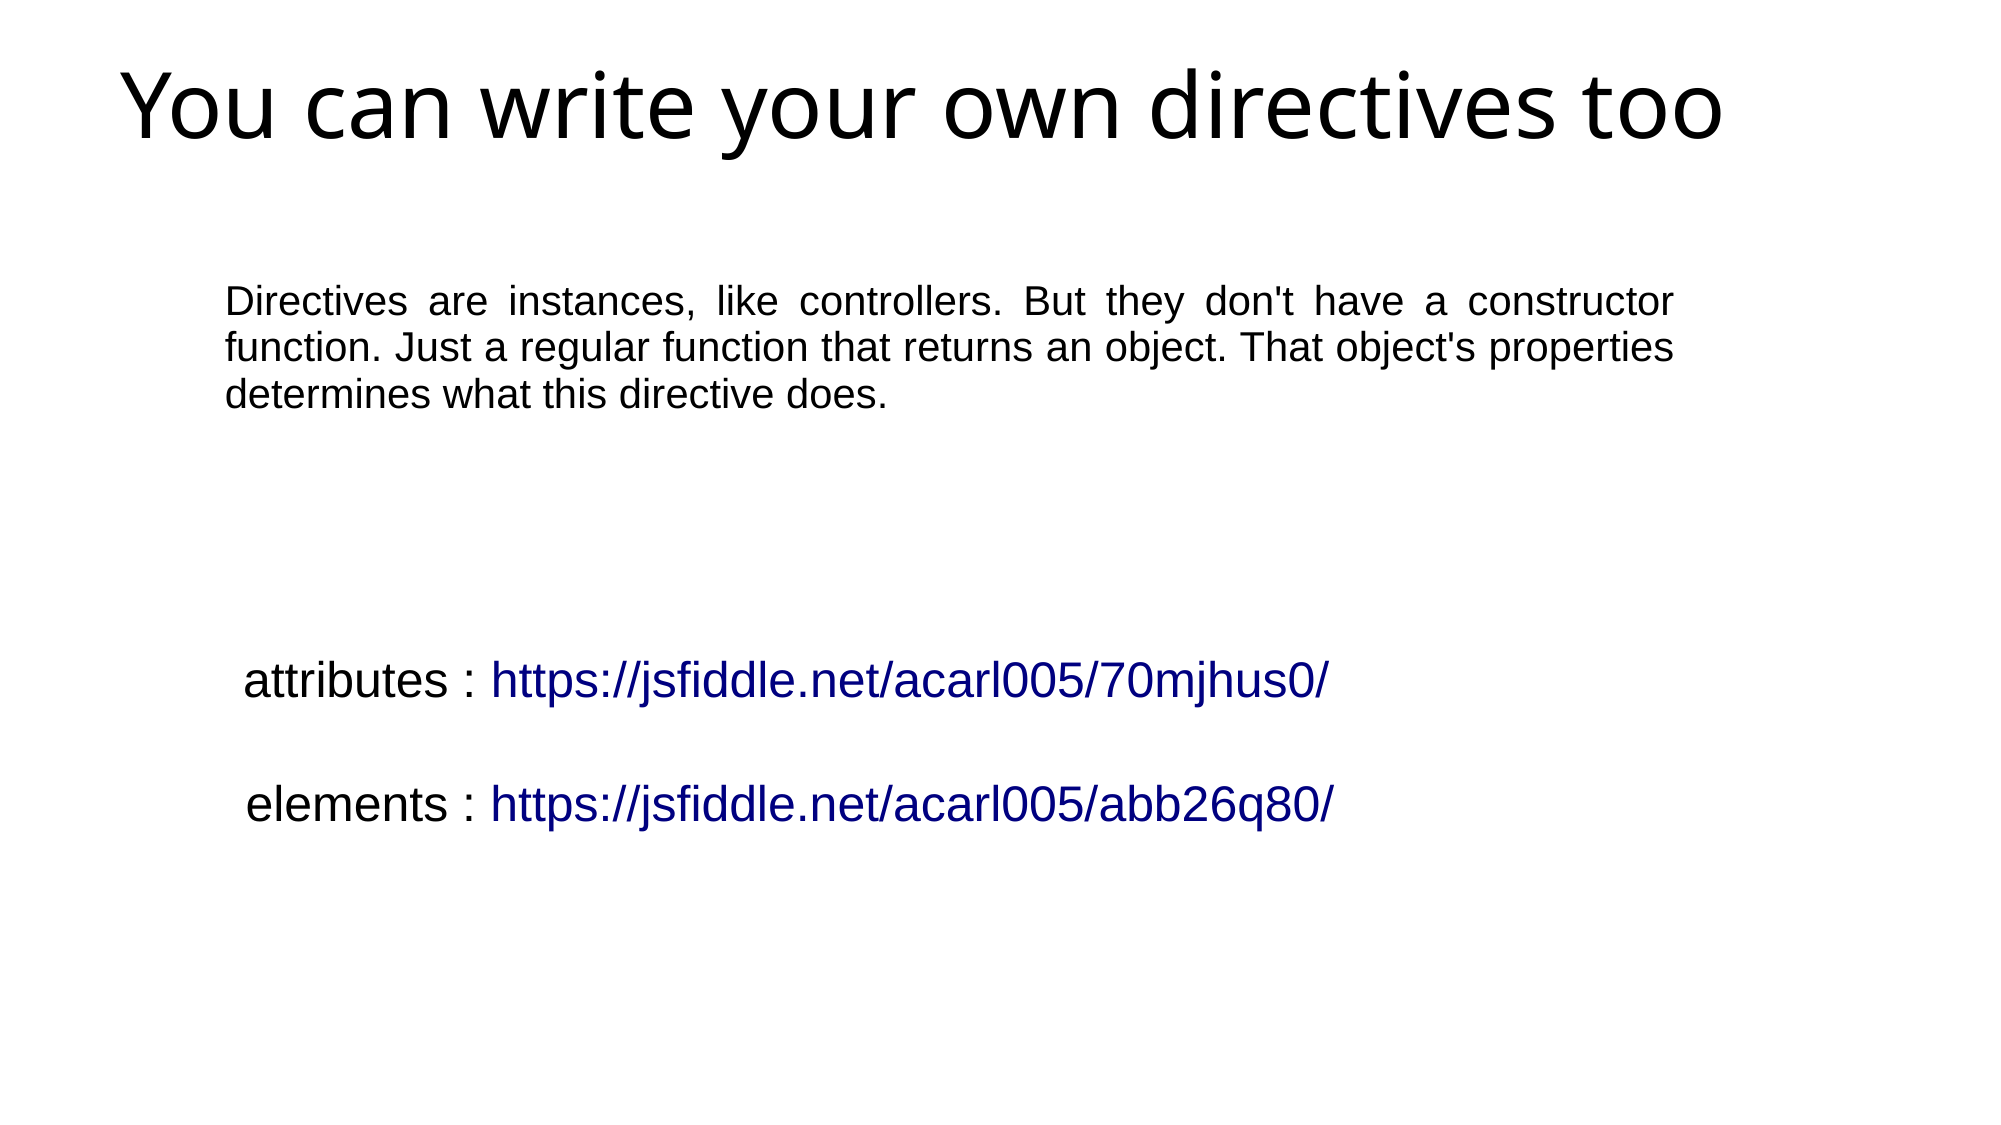

# You can write your own directives too
Directives are instances, like controllers. But they don't have a constructor function. Just a regular function that returns an object. That object's properties determines what this directive does.
attributes : https://jsfiddle.net/acarl005/70mjhus0/
elements : https://jsfiddle.net/acarl005/abb26q80/